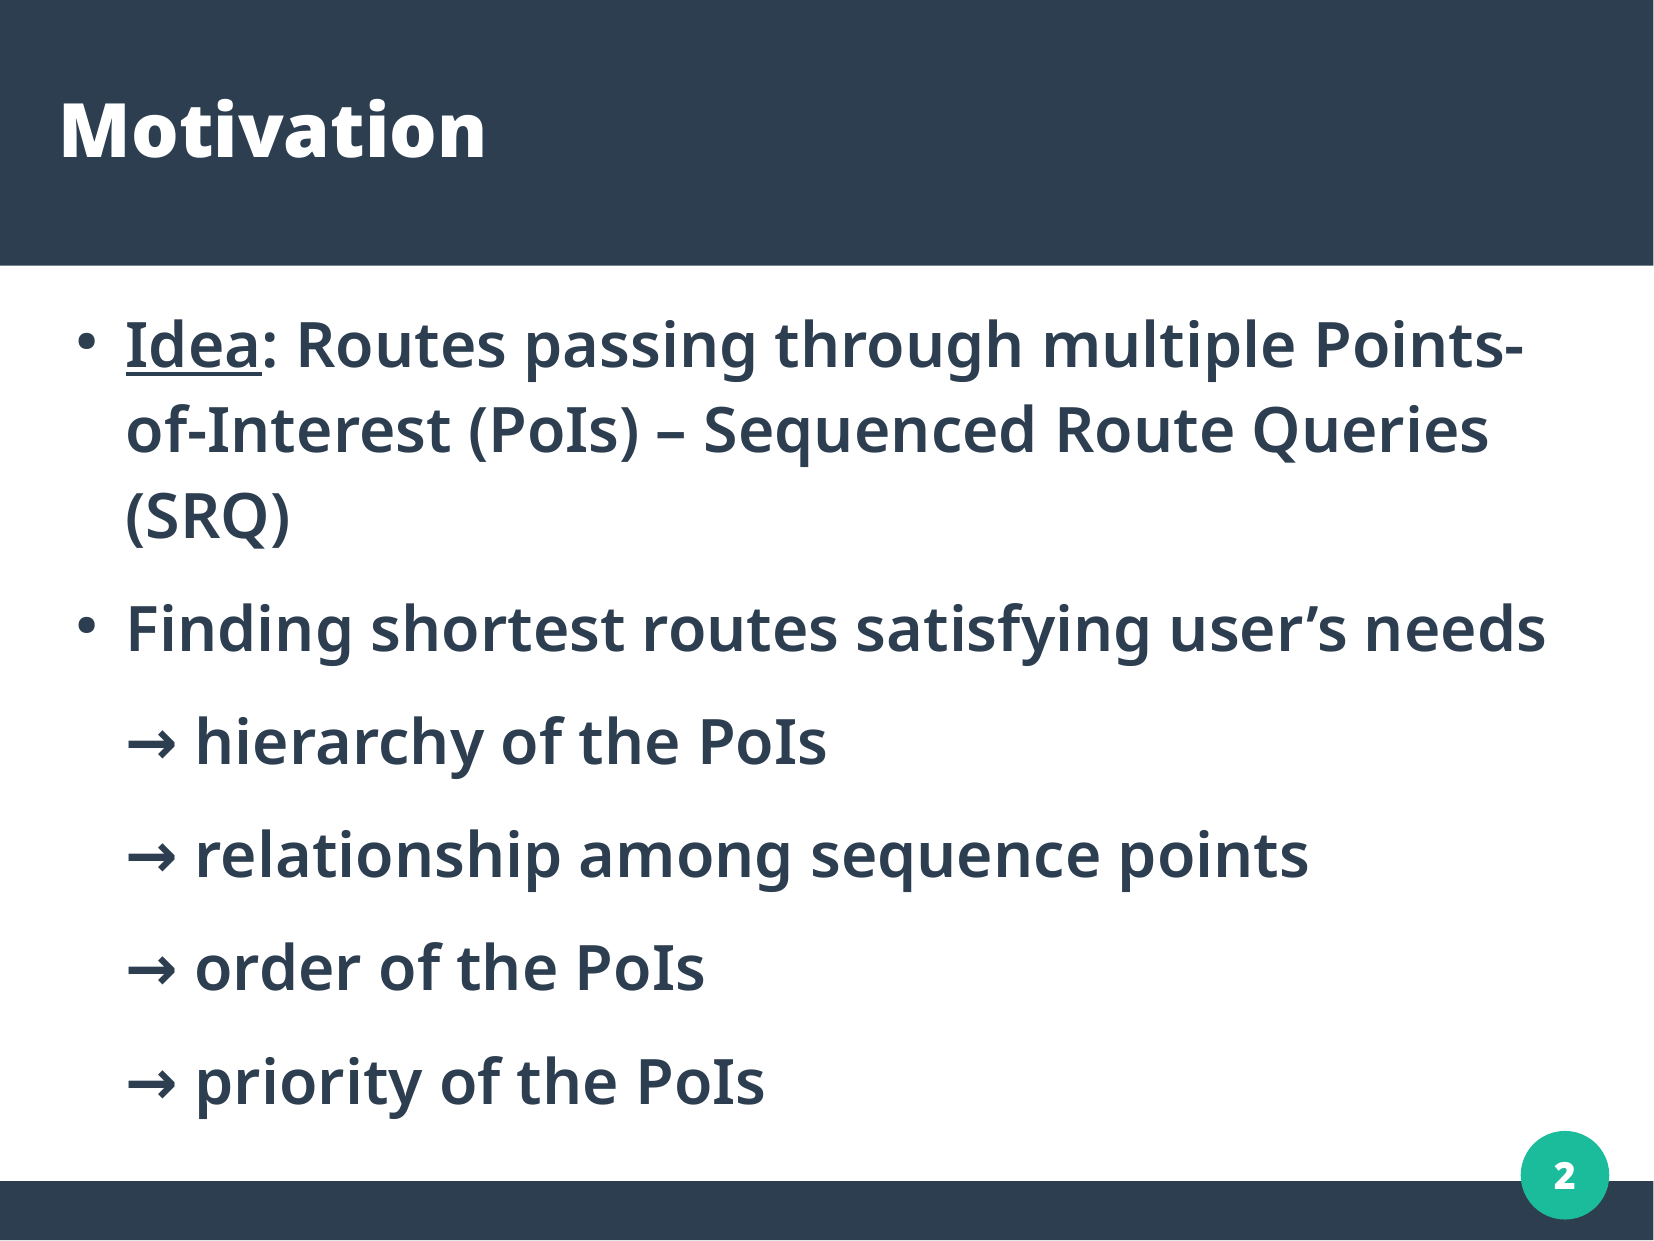

# Motivation
Idea: Routes passing through multiple Points-of-Interest (PoIs) – Sequenced Route Queries (SRQ)
Finding shortest routes satisfying user’s needs
→ hierarchy of the PoIs
→ relationship among sequence points
→ order of the PoIs
→ priority of the PoIs
2